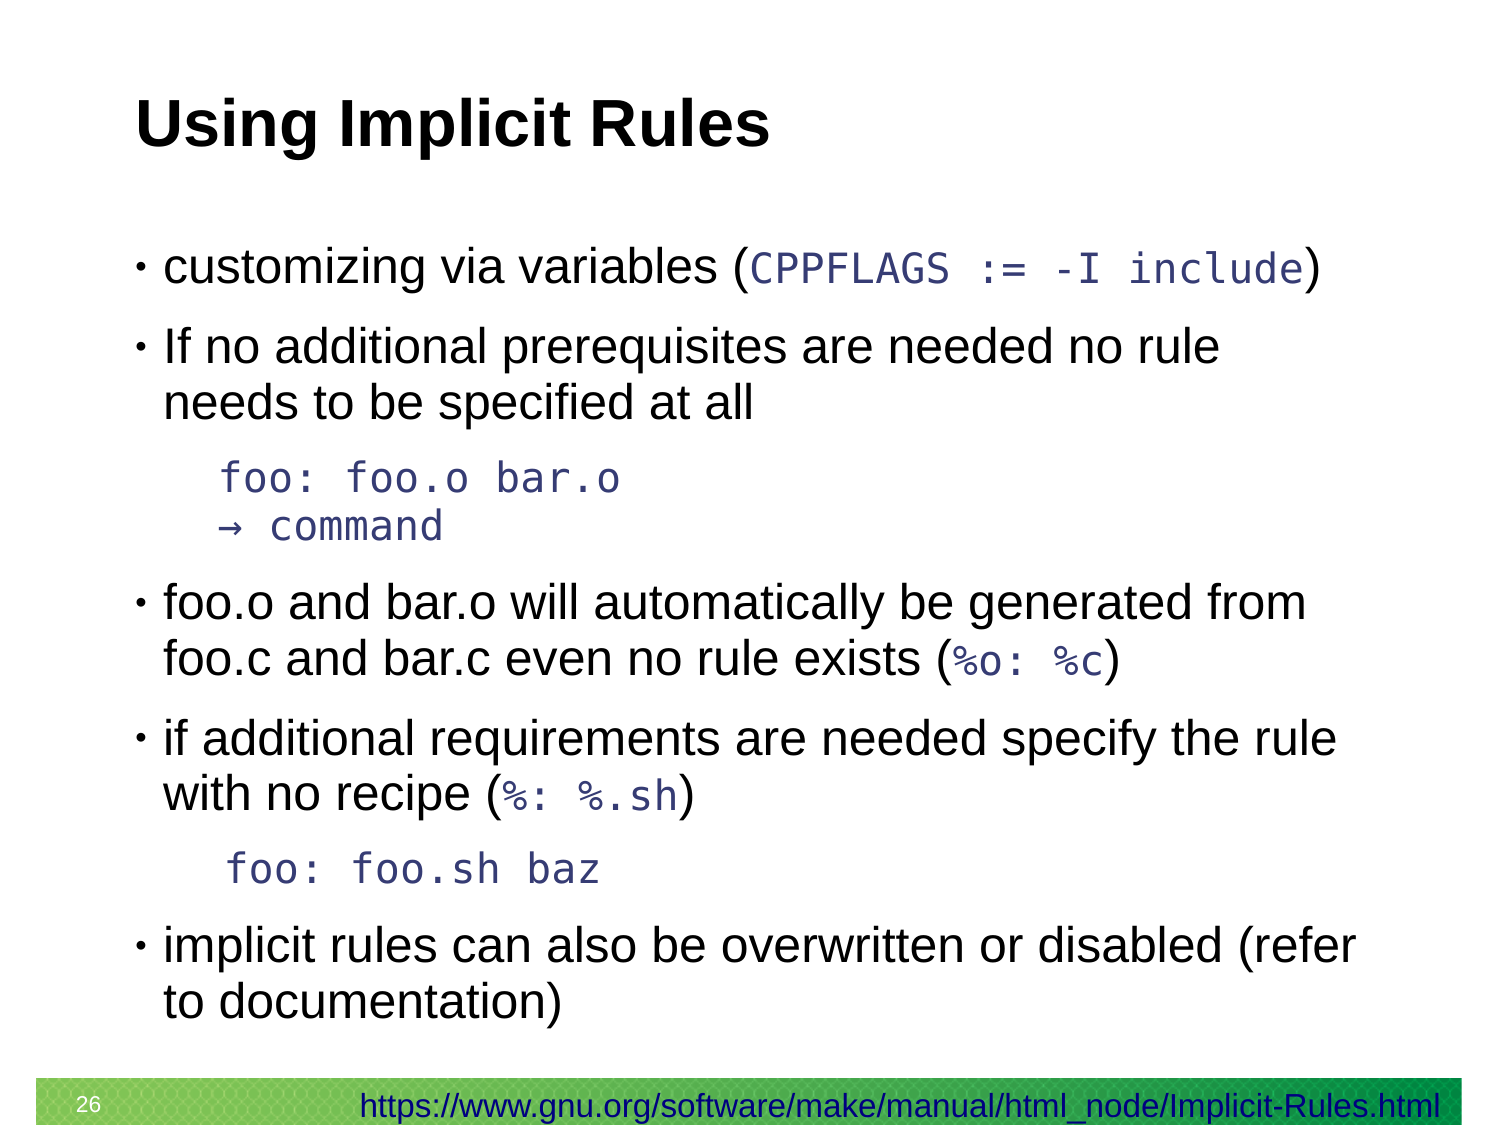

# Using Implicit Rules
customizing via variables (CPPFLAGS := -I include)
If no additional prerequisites are needed no rule needs to be specified at all
foo: foo.o bar.o
→ command
foo.o and bar.o will automatically be generated from foo.c and bar.c even no rule exists (%o: %c)
if additional requirements are needed specify the rule with no recipe (%: %.sh)
foo: foo.sh baz
implicit rules can also be overwritten or disabled (refer to documentation)
https://www.gnu.org/software/make/manual/html_node/Implicit-Rules.html